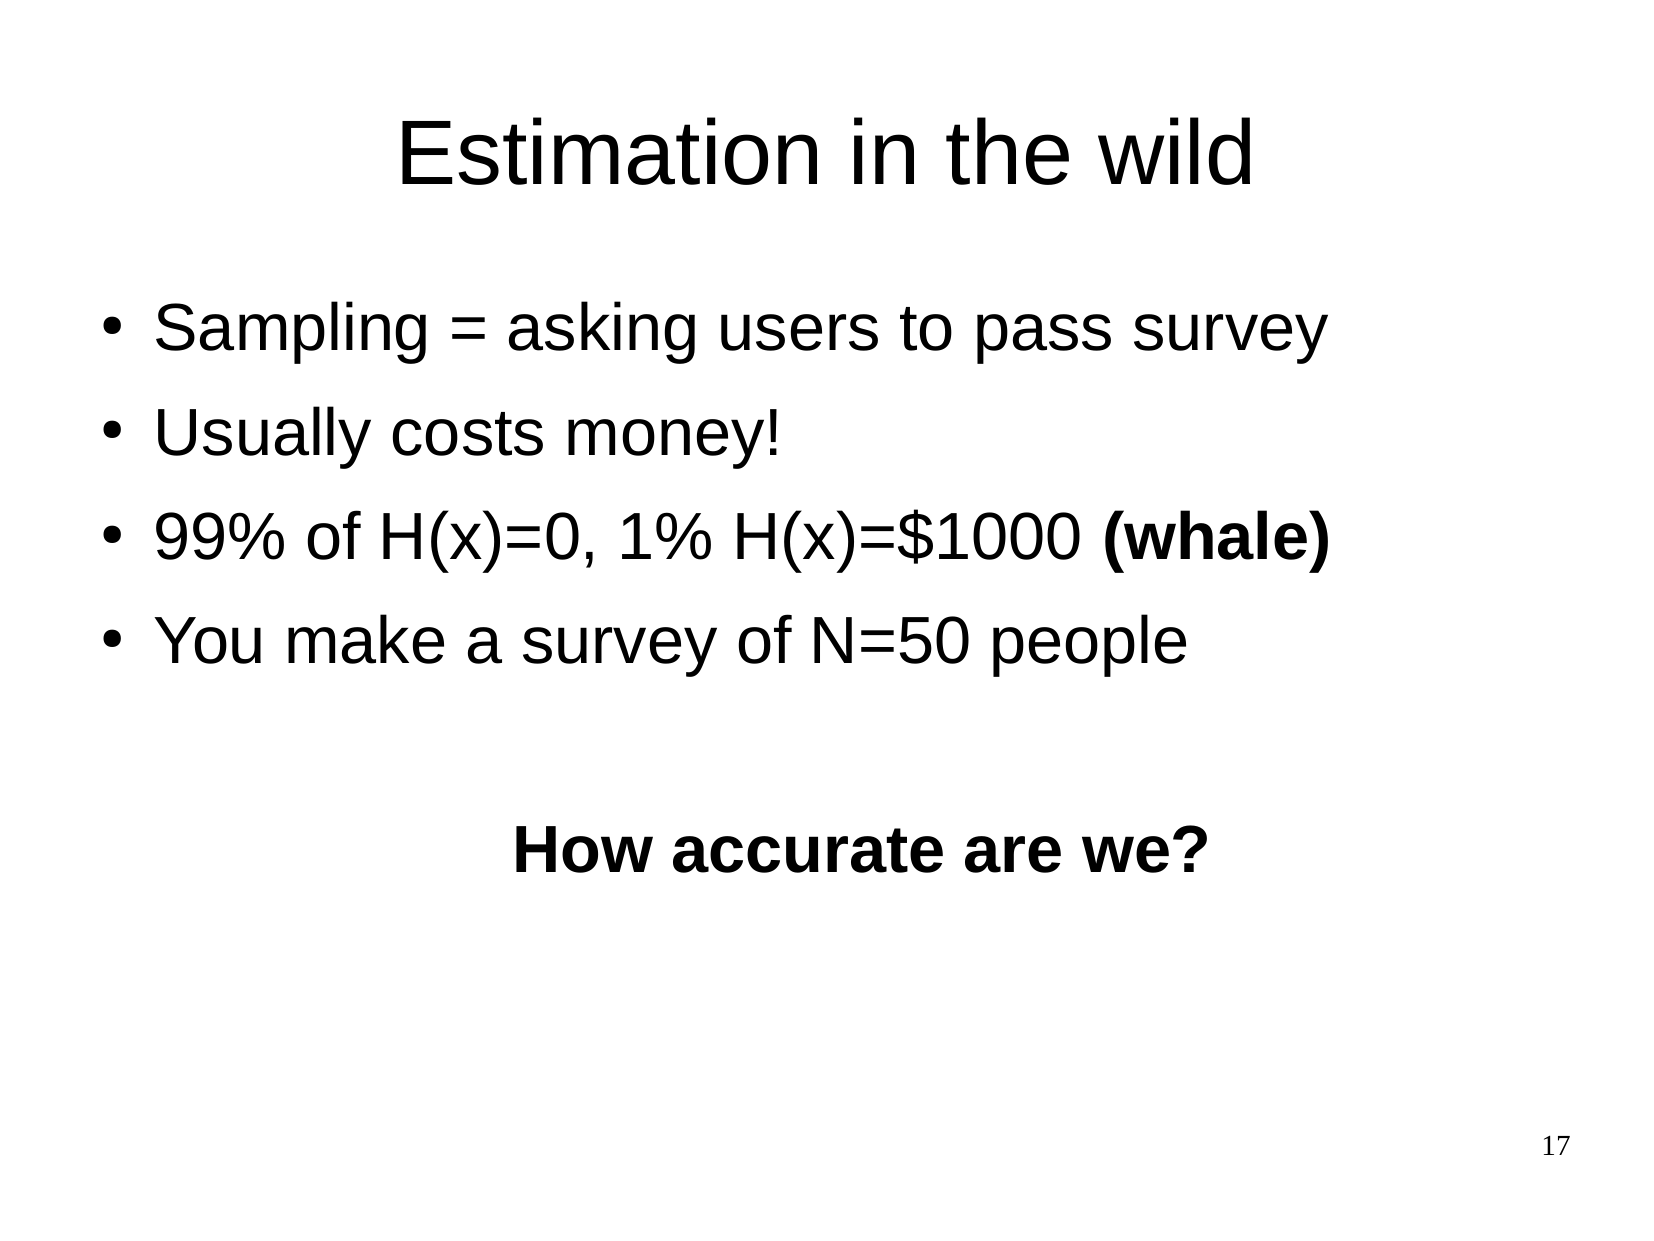

# Estimation in the wild
Sampling = asking users to pass survey
Usually costs money!
99% of H(x)=0, 1% H(x)=$1000 (whale)
You make a survey of N=50 people
How accurate are we?
17